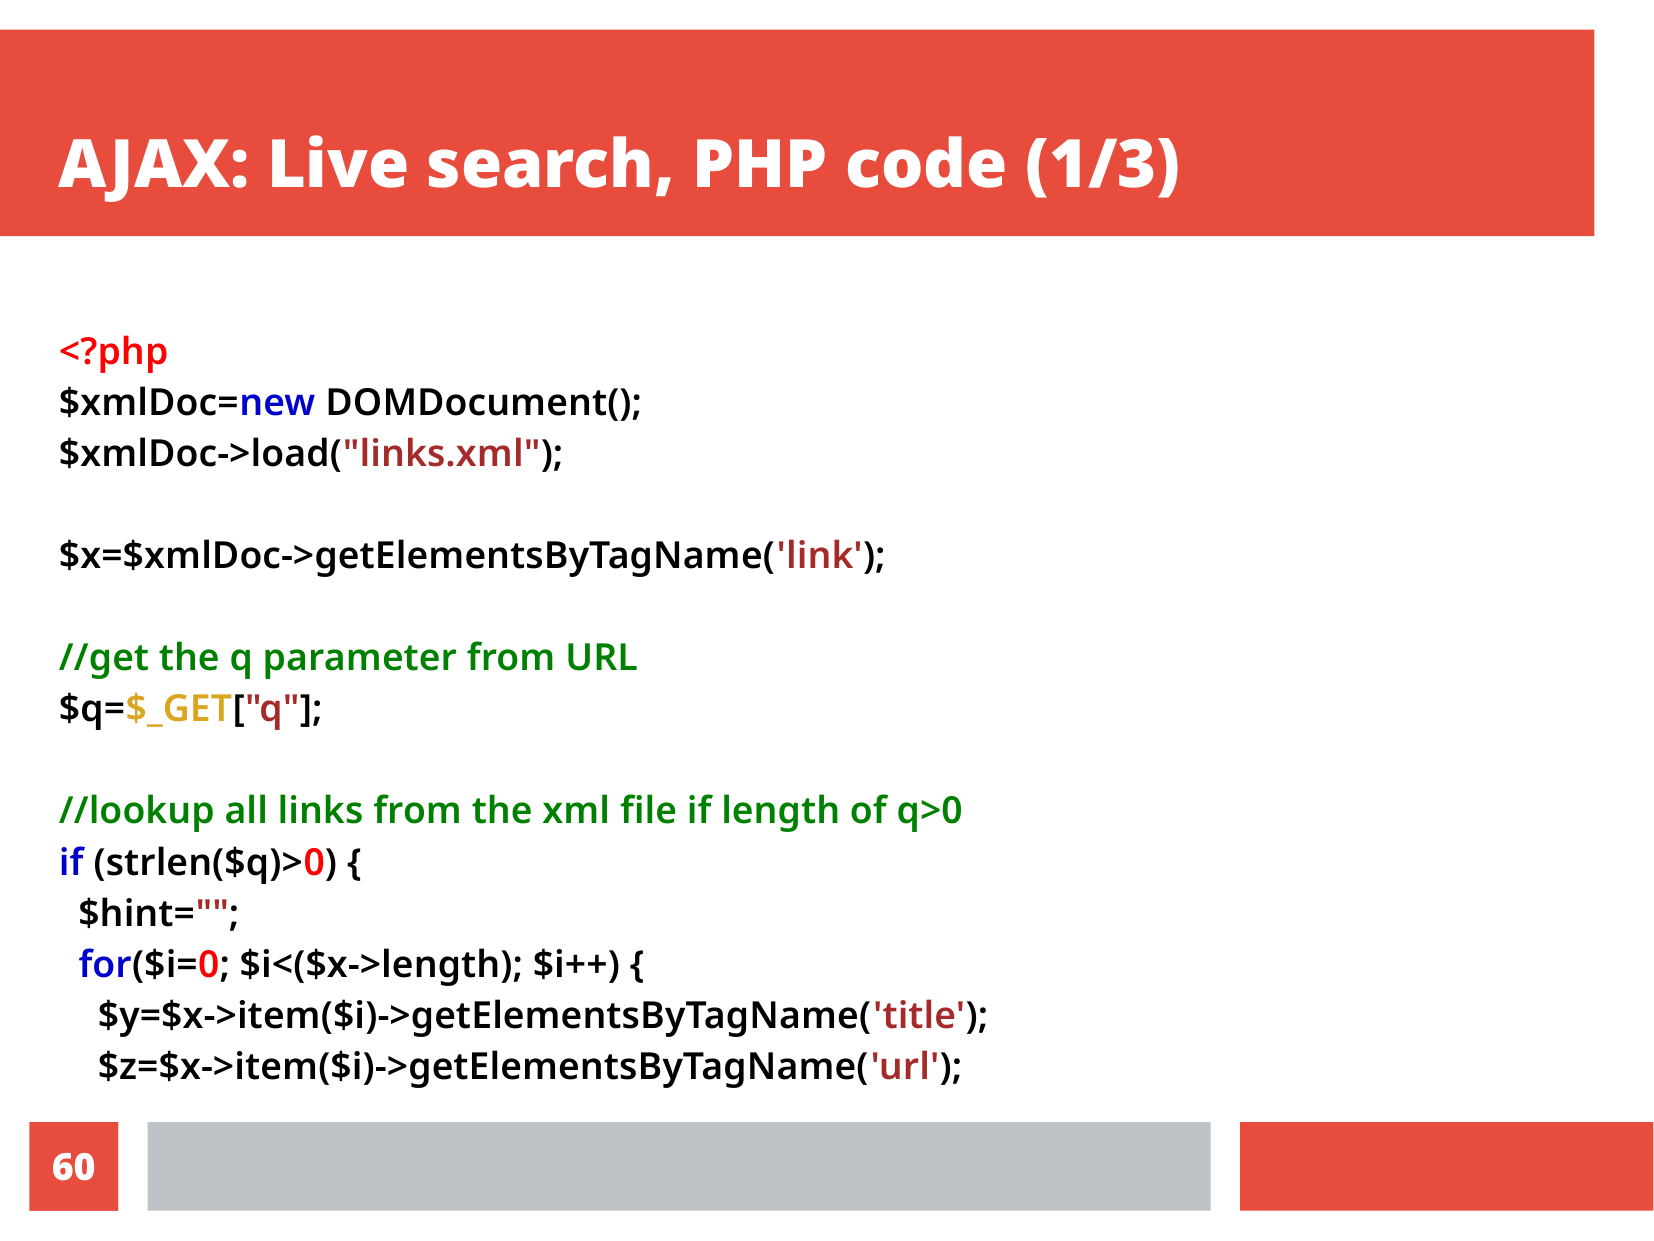

# AJAX: Live search, PHP code (1/3)
<?php
$xmlDoc=new DOMDocument();
$xmlDoc->load("links.xml");
$x=$xmlDoc->getElementsByTagName('link');
//get the q parameter from URL
$q=$_GET["q"];
//lookup all links from the xml file if length of q>0
if (strlen($q)>0) {
  $hint="";
  for($i=0; $i<($x->length); $i++) {
    $y=$x->item($i)->getElementsByTagName('title');
    $z=$x->item($i)->getElementsByTagName('url');
60